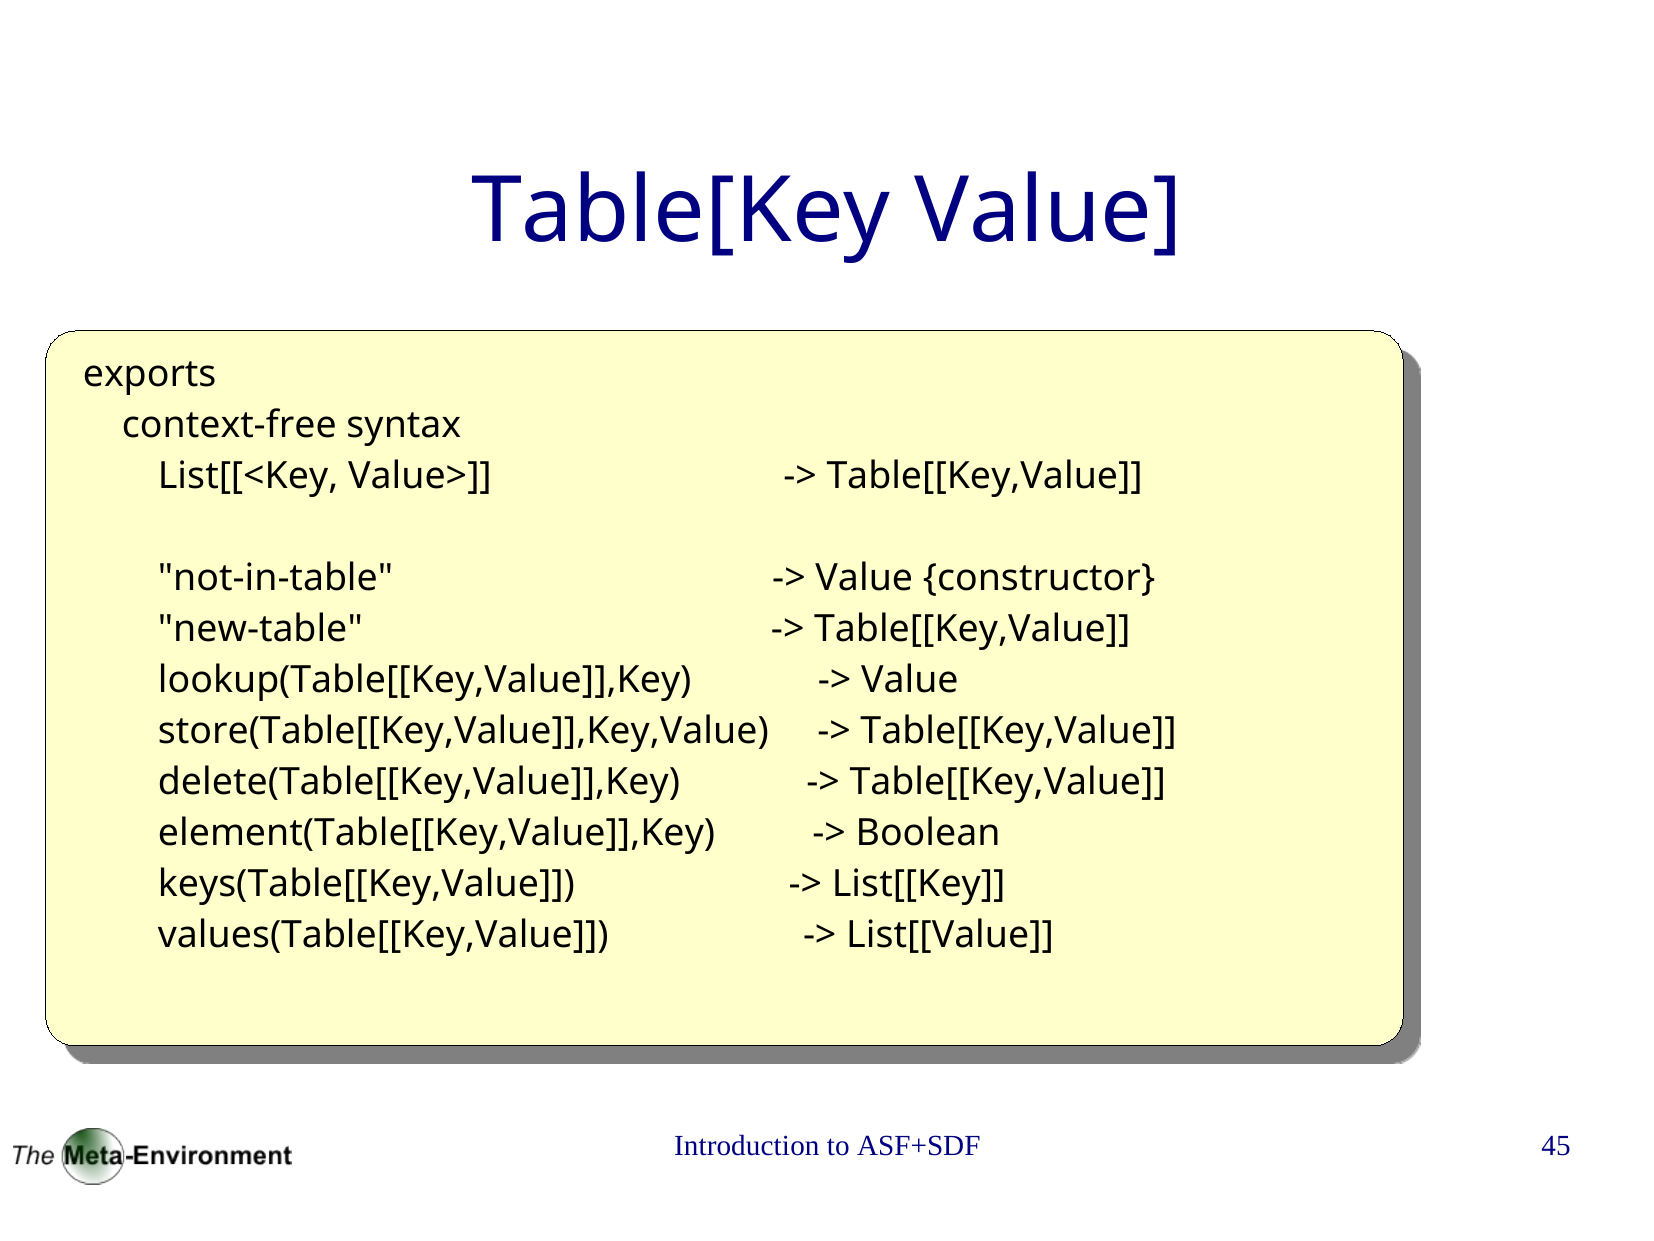

# Table[Key Value]
exports
 context-free syntax
	List[[<Key, Value>]] -> Table[[Key,Value]]
 	"not-in-table" -> Value {constructor}
 	"new-table" -> Table[[Key,Value]]
 	lookup(Table[[Key,Value]],Key) -> Value
 	store(Table[[Key,Value]],Key,Value) -> Table[[Key,Value]]
 	delete(Table[[Key,Value]],Key) -> Table[[Key,Value]]
 	element(Table[[Key,Value]],Key) -> Boolean
 	keys(Table[[Key,Value]]) -> List[[Key]]
 	values(Table[[Key,Value]]) -> List[[Value]]
45